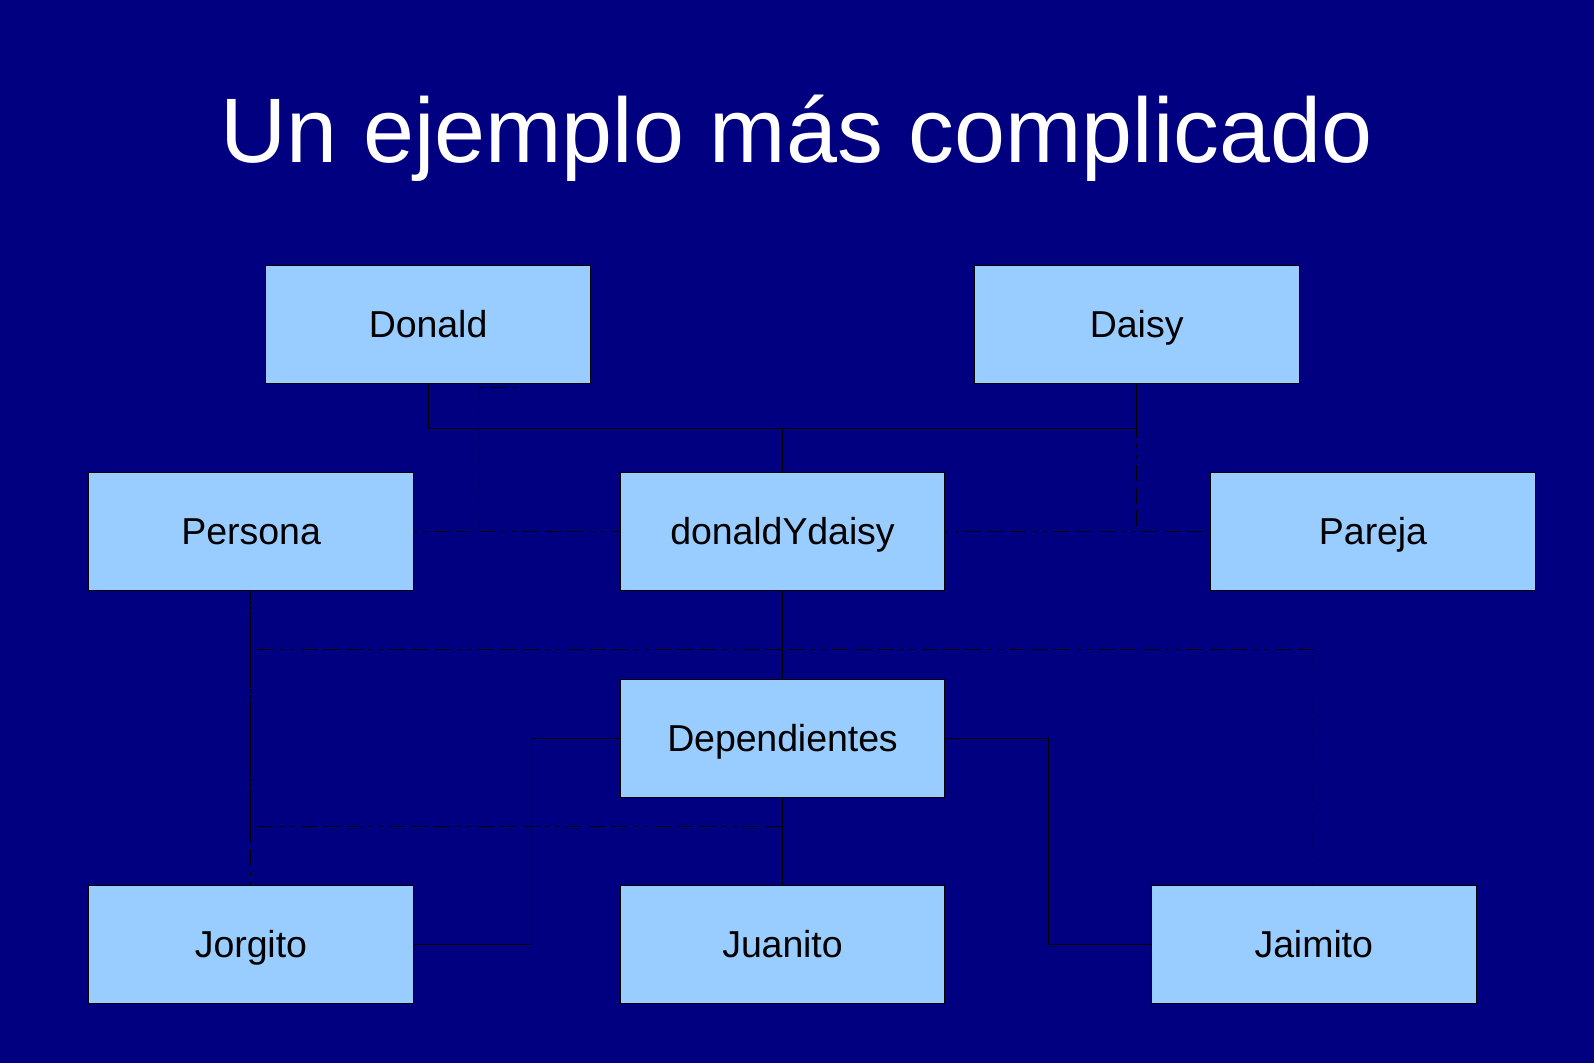

# Un ejemplo más complicado
Donald
Daisy
Persona
donaldYdaisy
Pareja
Dependientes
Jorgito
donaldYdaisy
Juanito
Jaimito